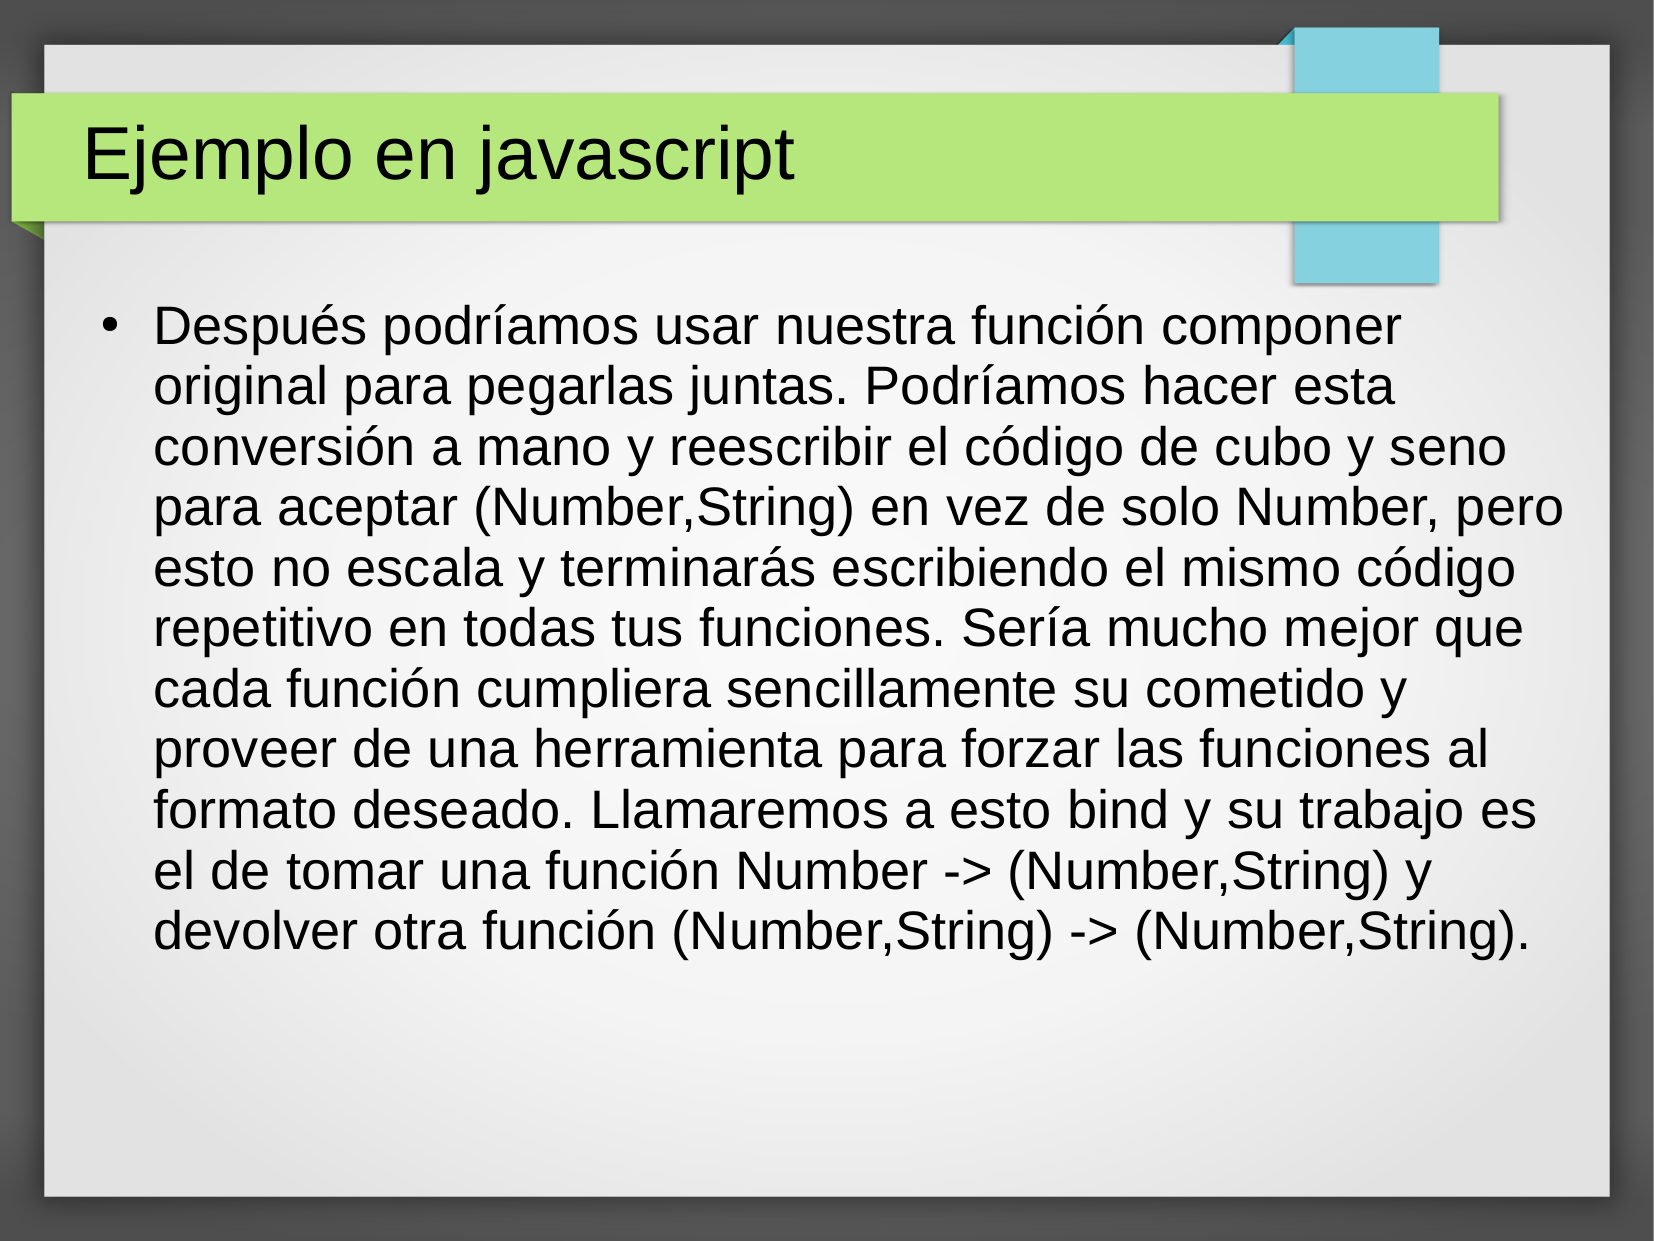

# Ejemplo en javascript
Después podríamos usar nuestra función componer original para pegarlas juntas. Podríamos hacer esta conversión a mano y reescribir el código de cubo y seno para aceptar (Number,String) en vez de solo Number, pero esto no escala y terminarás escribiendo el mismo código repetitivo en todas tus funciones. Sería mucho mejor que cada función cumpliera sencillamente su cometido y proveer de una herramienta para forzar las funciones al formato deseado. Llamaremos a esto bind y su trabajo es el de tomar una función Number -> (Number,String) y devolver otra función (Number,String) -> (Number,String).